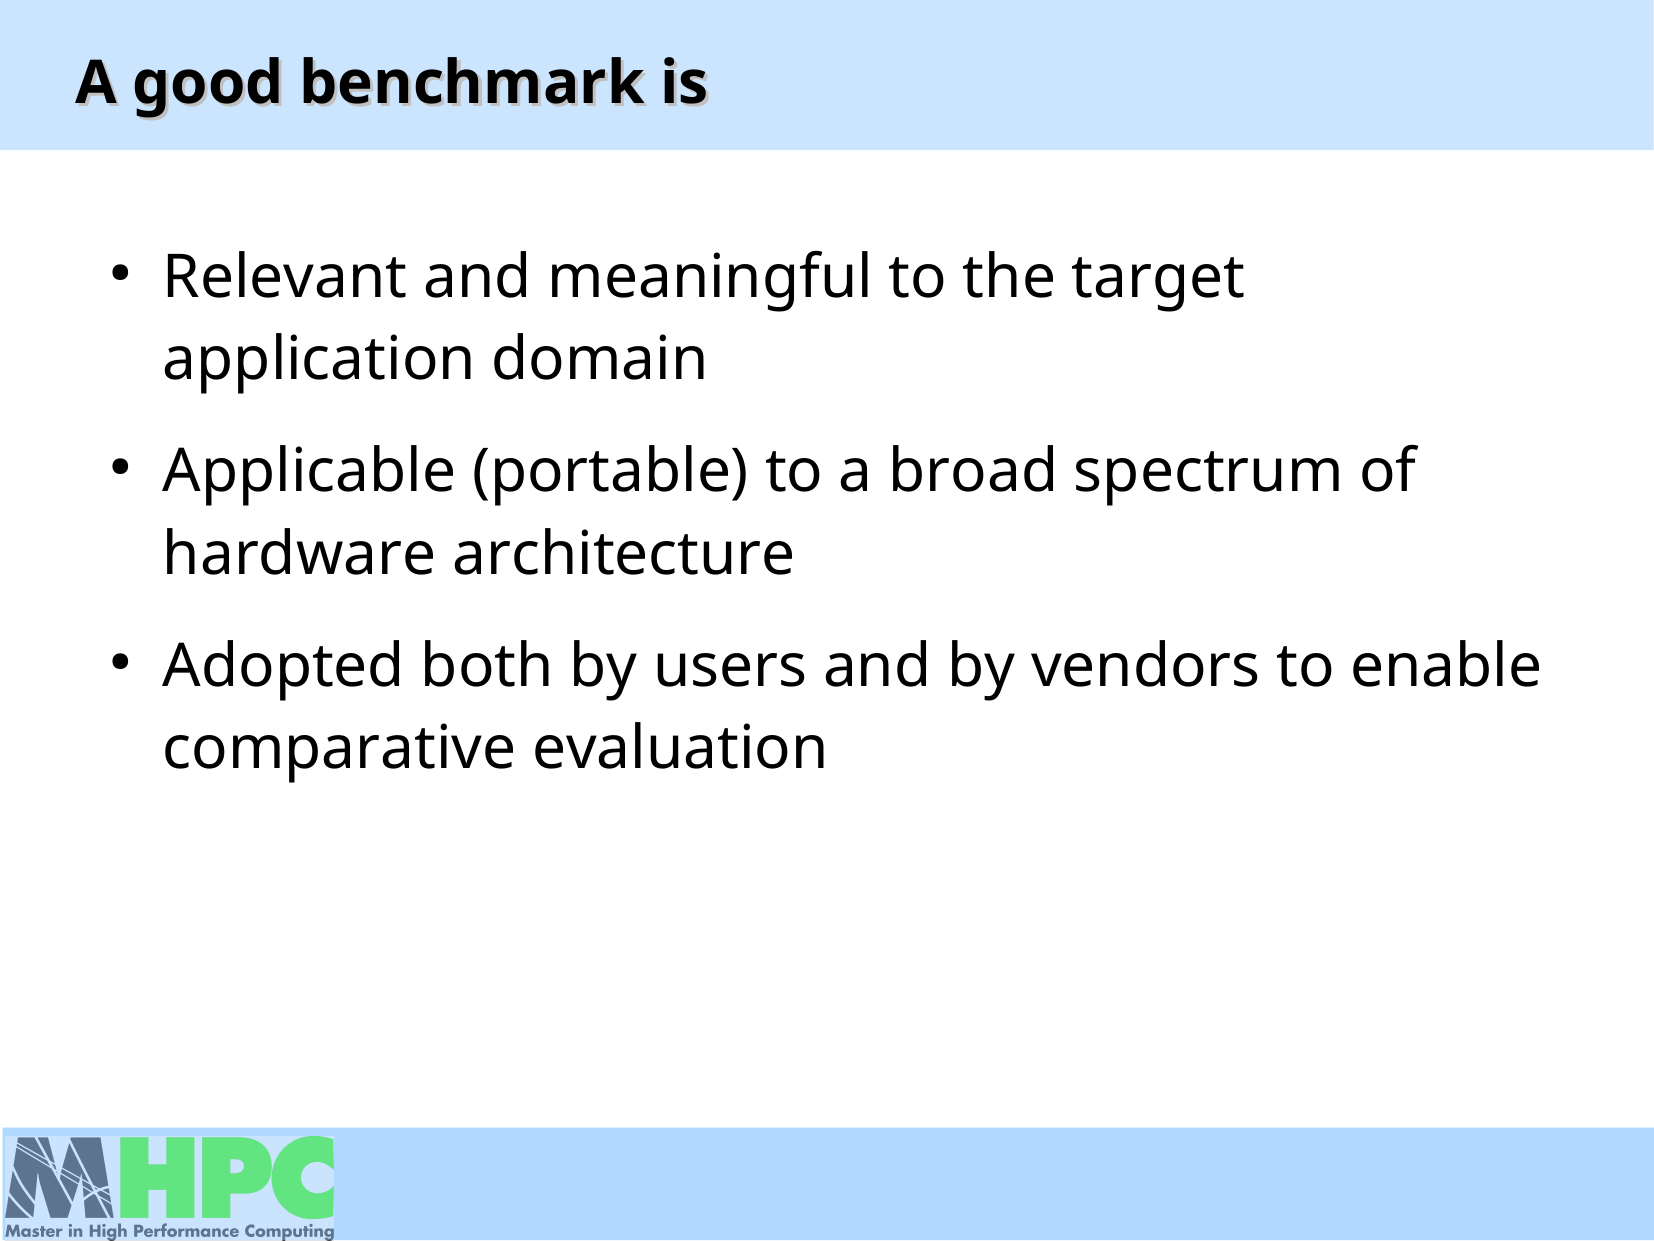

# A good benchmark is
Relevant and meaningful to the target application domain
Applicable (portable) to a broad spectrum of hardware architecture
Adopted both by users and by vendors to enable comparative evaluation